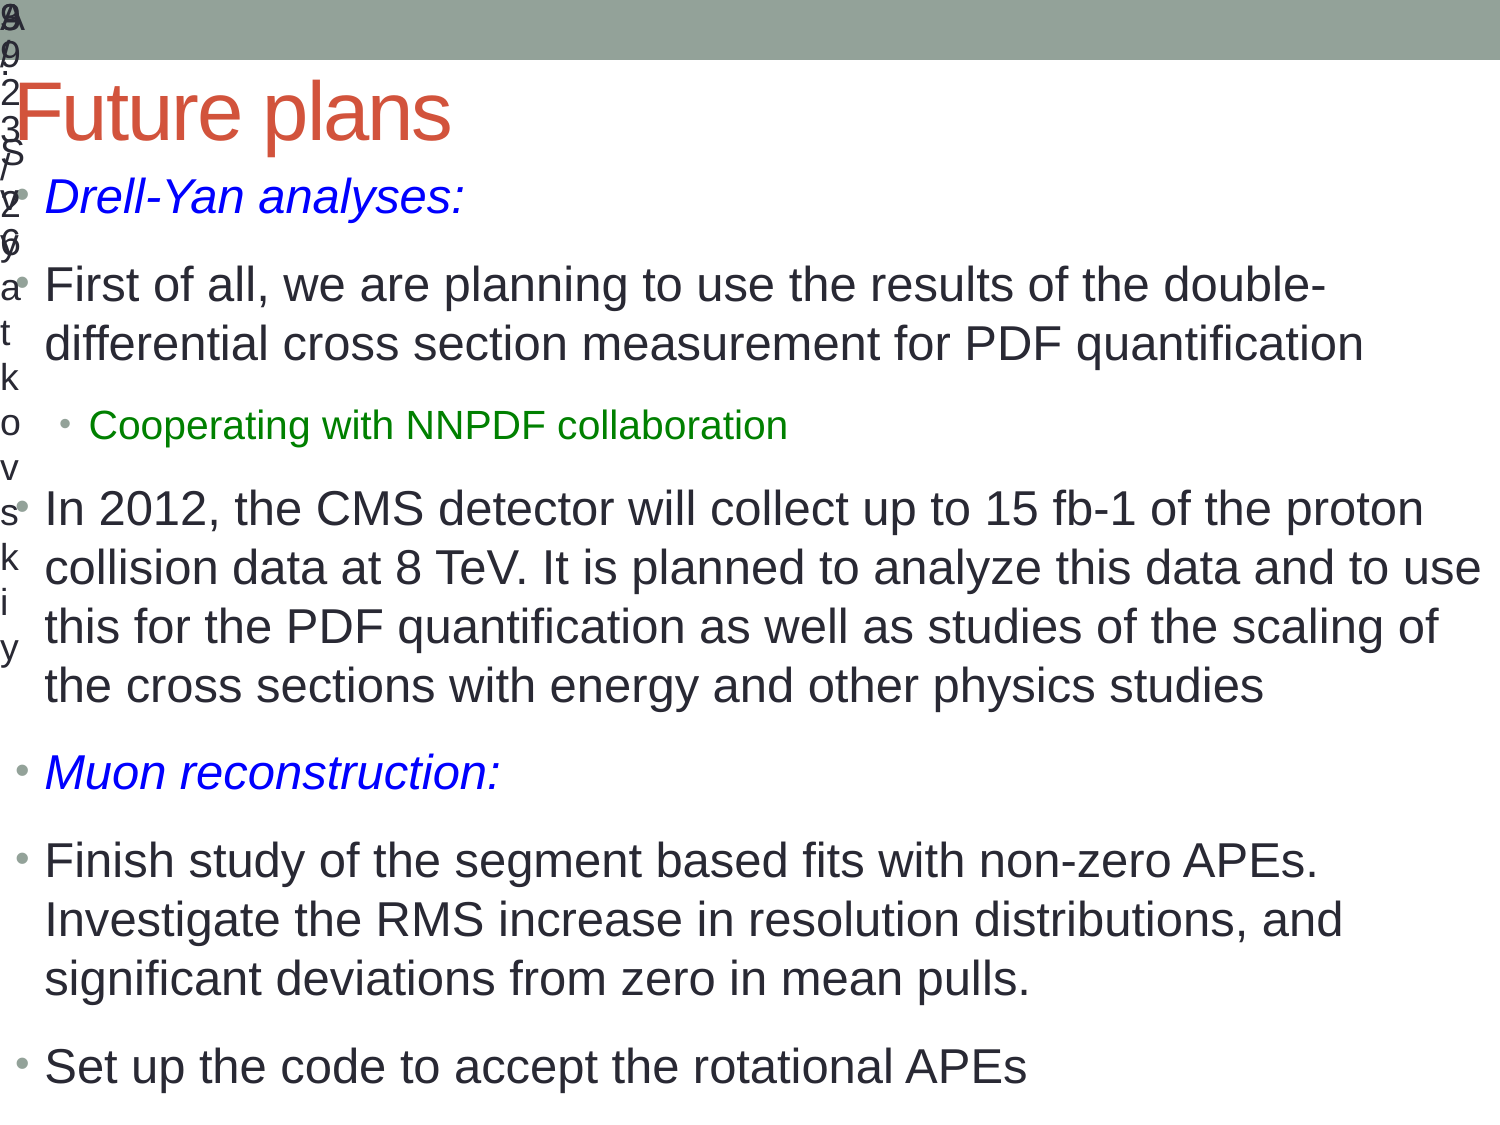

A. Svyatkovskiy
# Future plans
Drell-Yan analyses:
First of all, we are planning to use the results of the double- differential cross section measurement for PDF quantification
Cooperating with NNPDF collaboration
In 2012, the CMS detector will collect up to 15 fb-1 of the proton collision data at 8 TeV. It is planned to analyze this data and to use this for the PDF quantification as well as studies of the scaling of the cross sections with energy and other physics studies
Muon reconstruction:
Finish study of the segment based fits with non-zero APEs. Investigate the RMS increase in resolution distributions, and significant deviations from zero in mean pulls.
Set up the code to accept the rotational APEs